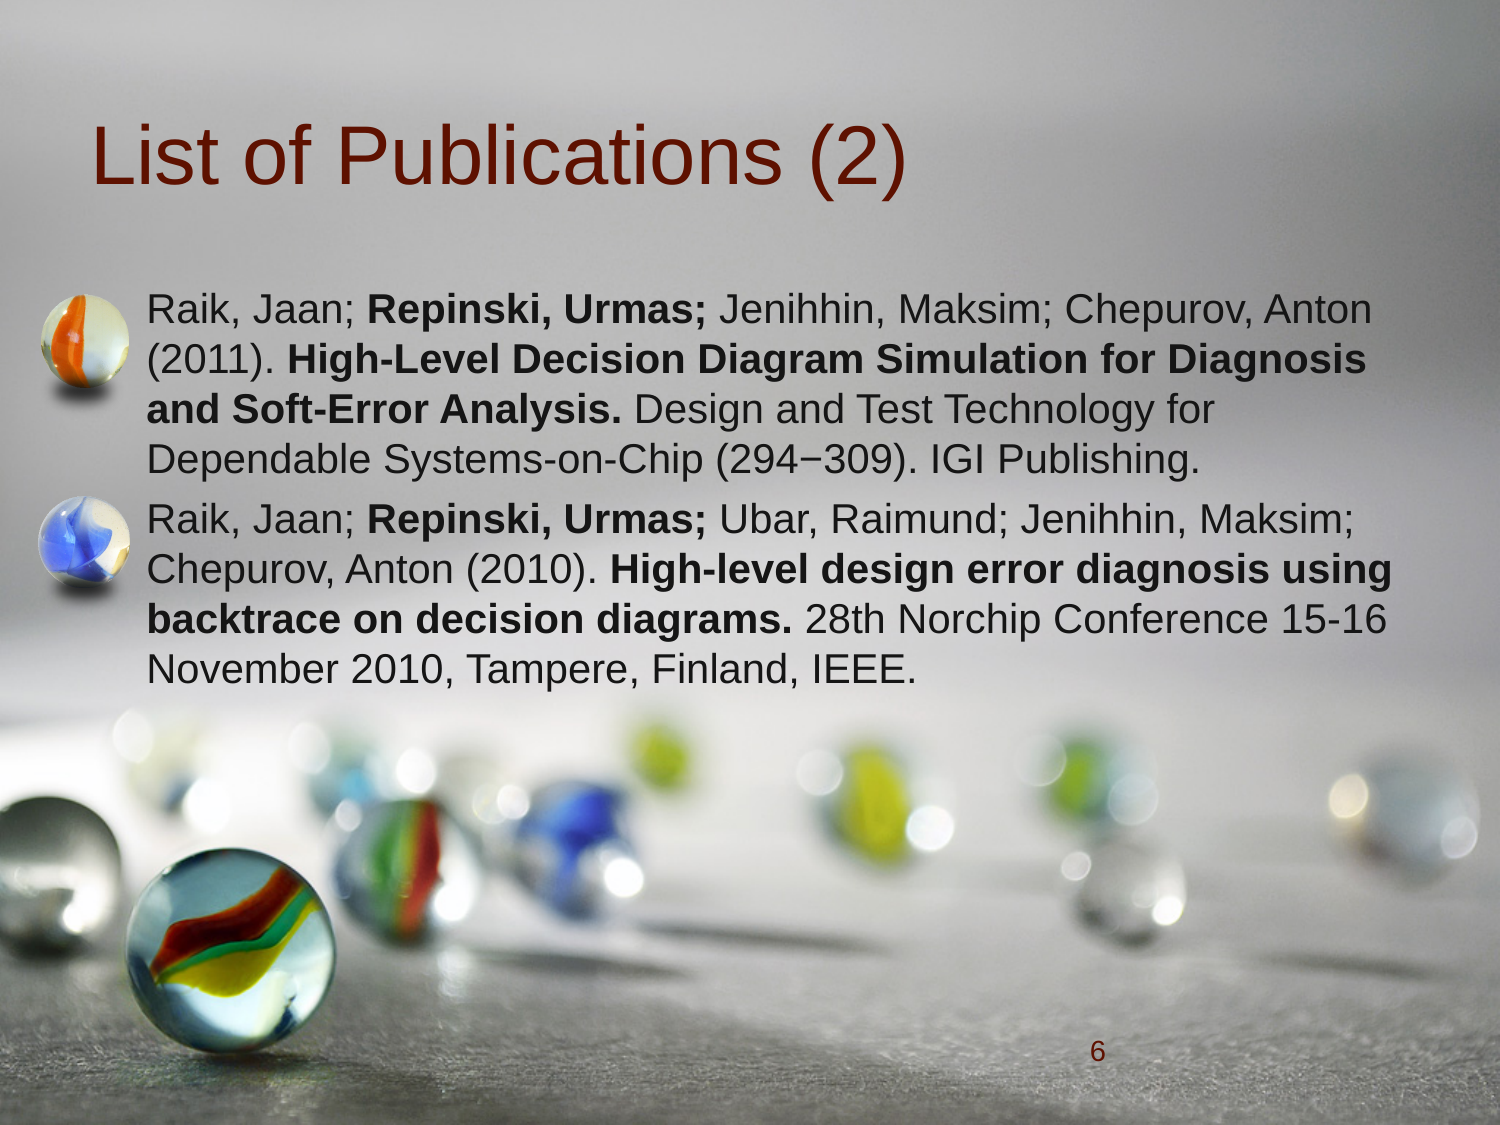

# List of Publications (2)
Raik, Jaan; Repinski, Urmas; Jenihhin, Maksim; Chepurov, Anton (2011). High-Level Decision Diagram Simulation for Diagnosis and Soft-Error Analysis. Design and Test Technology for Dependable Systems-on-Chip (294−309). IGI Publishing.
Raik, Jaan; Repinski, Urmas; Ubar, Raimund; Jenihhin, Maksim; Chepurov, Anton (2010). High-level design error diagnosis using backtrace on decision diagrams. 28th Norchip Conference 15-16 November 2010, Tampere, Finland, IEEE.
Tallinn, 01.01.2016
6